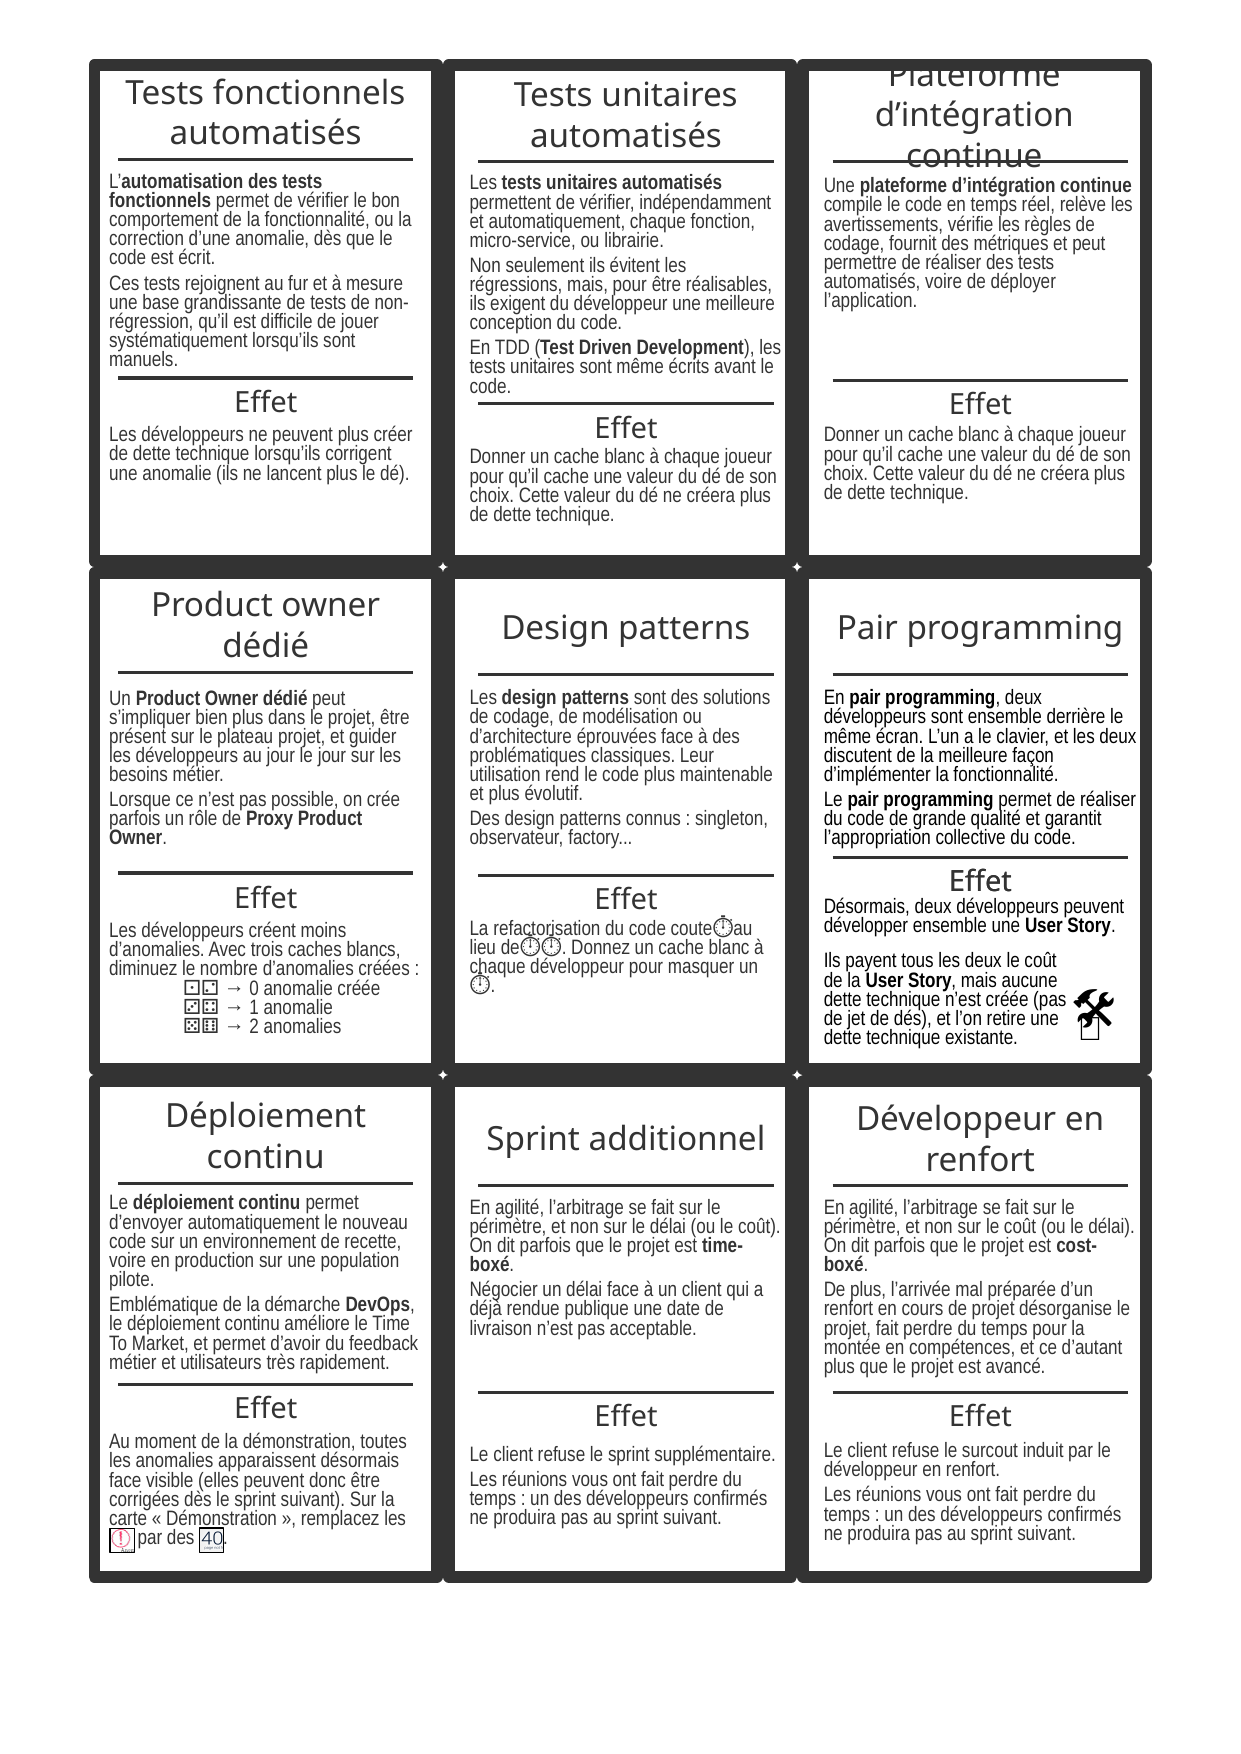

Plateforme d’intégration continue
Une plateforme d’intégration continue compile le code en temps réel, relève les avertissements, vérifie les règles de codage, fournit des métriques et peut permettre de réaliser des tests automatisés, voire de déployer l’application.
Effet
Donner un cache blanc à chaque joueur pour qu’il cache une valeur du dé de son choix. Cette valeur du dé ne créera plus de dette technique.
Tests fonctionnels automatisés
L’automatisation des tests fonctionnels permet de vérifier le bon comportement de la fonctionnalité, ou la correction d’une anomalie, dès que le code est écrit.
Ces tests rejoignent au fur et à mesure une base grandissante de tests de non-régression, qu’il est difficile de jouer systématiquement lorsqu’ils sont manuels.
Effet
Les développeurs ne peuvent plus créer de dette technique lorsqu’ils corrigent une anomalie (ils ne lancent plus le dé).
Tests unitaires automatisés
Les tests unitaires automatisés permettent de vérifier, indépendamment et automatiquement, chaque fonction, micro-service, ou librairie.
Non seulement ils évitent les régressions, mais, pour être réalisables, ils exigent du développeur une meilleure conception du code.
En TDD (Test Driven Development), les tests unitaires sont même écrits avant le code.
Effet
Donner un cache blanc à chaque joueur pour qu’il cache une valeur du dé de son choix. Cette valeur du dé ne créera plus de dette technique.
Product owner dédié
Un Product Owner dédié peut s’impliquer bien plus dans le projet, être présent sur le plateau projet, et guider les développeurs au jour le jour sur les besoins métier.
Lorsque ce n’est pas possible, on crée parfois un rôle de Proxy Product Owner.
Effet
Les développeurs créent moins d’anomalies. Avec trois caches blancs, diminuez le nombre d’anomalies créées : 	⚀⚁ → 0 anomalie créée
	⚂⚃ → 1 anomalie
	⚄⚅ → 2 anomalies
Design patterns
Les design patterns sont des solutions de codage, de modélisation ou d’architecture éprouvées face à des problématiques classiques. Leur utilisation rend le code plus maintenable et plus évolutif.
Des design patterns connus : singleton, observateur, factory...
Effet
La refactorisation du code coute⏱️au lieu de⏱️⏱️. Donnez un cache blanc à chaque développeur pour masquer un⏱️.
Pair programming
En pair programming, deux développeurs sont ensemble derrière le même écran. L’un a le clavier, et les deux discutent de la meilleure façon d’implémenter la fonctionnalité.
Le pair programming permet de réaliser du code de grande qualité et garantit l’appropriation collective du code.
Effet
Effet
Désormais, deux développeurs peuvent développer ensemble une User Story.
Ils payent tous les deux le coût de la User Story, mais aucune dette technique n’est créée (pas de jet de dés), et l’on retire une dette technique existante.
🛠️
❌
Déploiement continu
Le déploiement continu permet d’envoyer automatiquement le nouveau code sur un environnement de recette, voire en production sur une population pilote.
Emblématique de la démarche DevOps, le déploiement continu améliore le Time To Market, et permet d’avoir du feedback métier et utilisateurs très rapidement.
Effet
Au moment de la démonstration, toutes les anomalies apparaissent désormais face visible (elles peuvent donc être corrigées dès le sprint suivant). Sur la carte « Démonstration », remplacez les  par des   .
Développeur en renfort
En agilité, l’arbitrage se fait sur le périmètre, et non sur le coût (ou le délai). On dit parfois que le projet est cost-boxé.
De plus, l’arrivée mal préparée d’un renfort en cours de projet désorganise le projet, fait perdre du temps pour la montée en compétences, et ce d’autant plus que le projet est avancé.
Effet
Le client refuse le surcout induit par le développeur en renfort.
Les réunions vous ont fait perdre du temps : un des développeurs confirmés ne produira pas au sprint suivant.
Sprint additionnel
En agilité, l’arbitrage se fait sur le périmètre, et non sur le délai (ou le coût). On dit parfois que le projet est time-boxé.
Négocier un délai face à un client qui a déjà rendue publique une date de livraison n’est pas acceptable.
Effet
Le client refuse le sprint supplémentaire.
Les réunions vous ont fait perdre du temps : un des développeurs confirmés ne produira pas au sprint suivant.